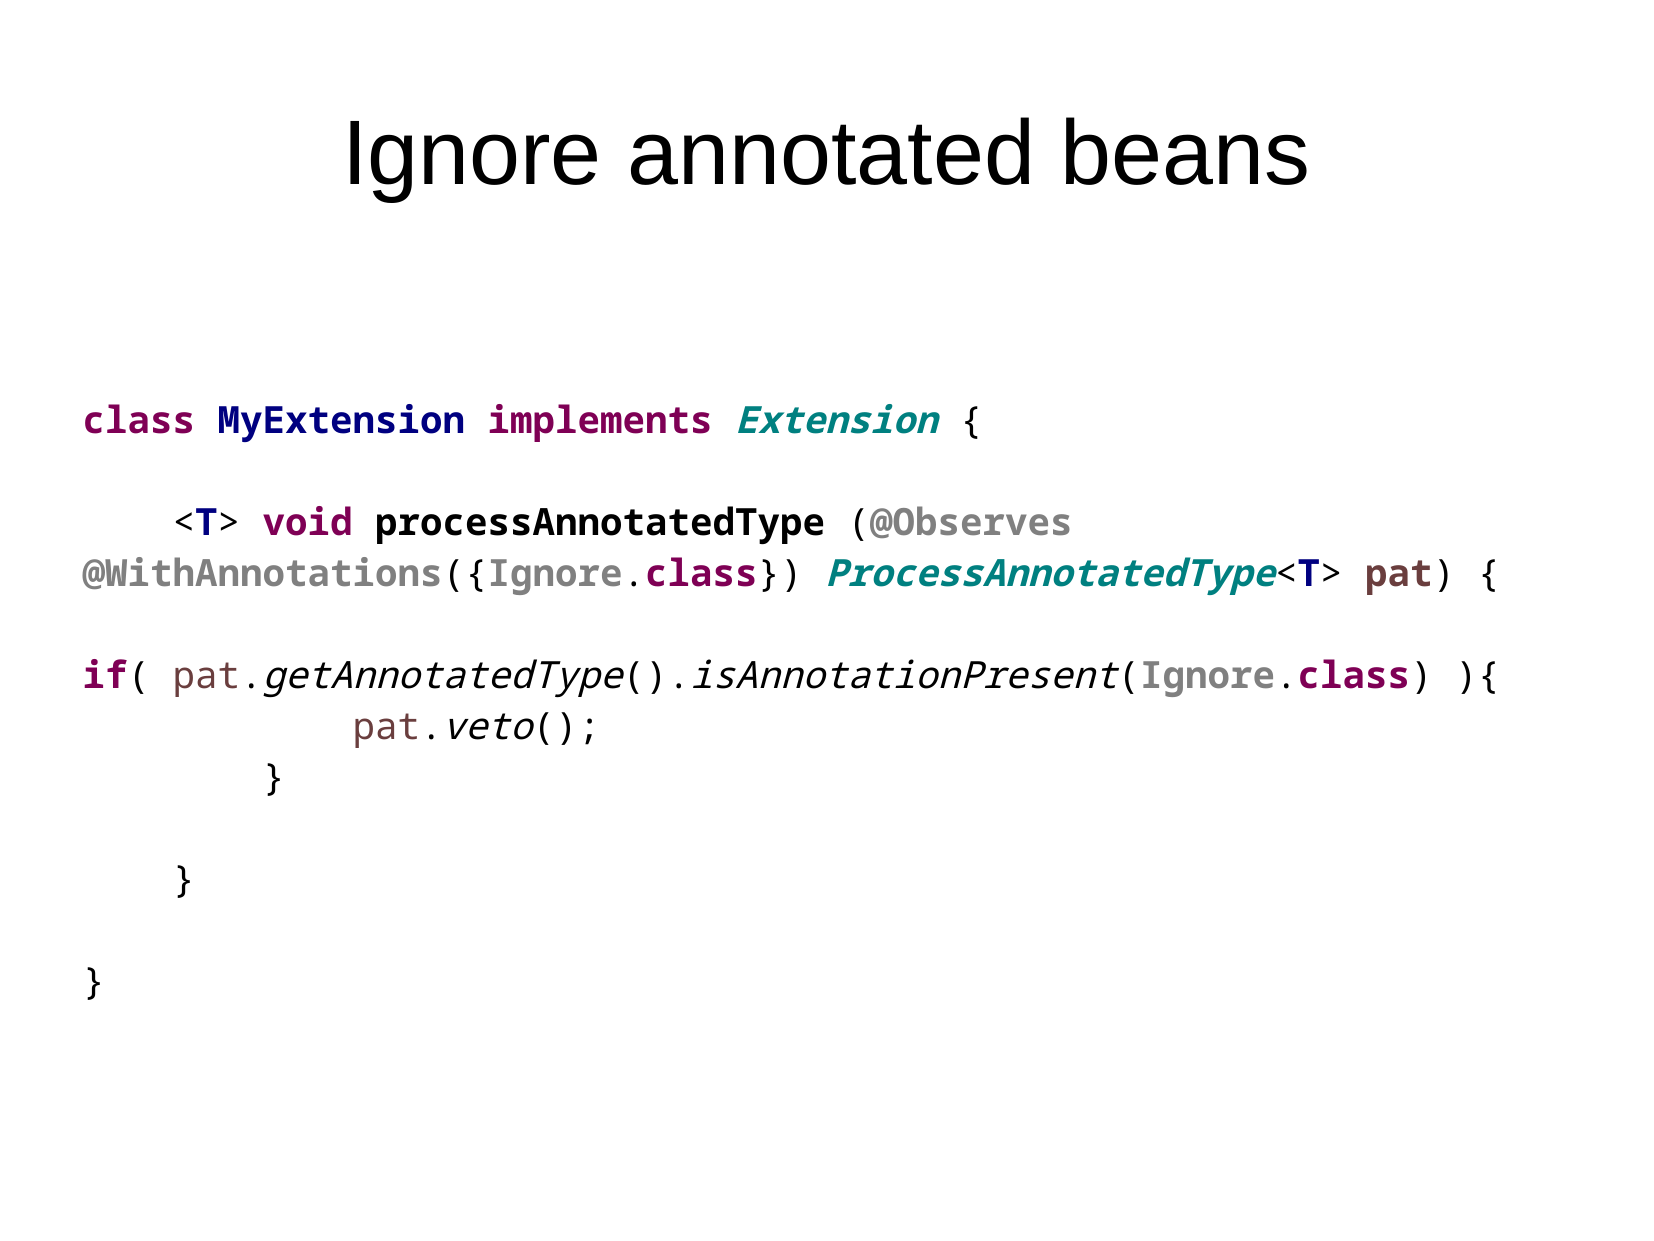

# Ignore annotated beans
class MyExtension implements Extension {
 <T> void processAnnotatedType (@Observes @WithAnnotations({Ignore.class}) ProcessAnnotatedType<T> pat) {
 if( pat.getAnnotatedType().isAnnotationPresent(Ignore.class) ){
 pat.veto();
 }
 }
}